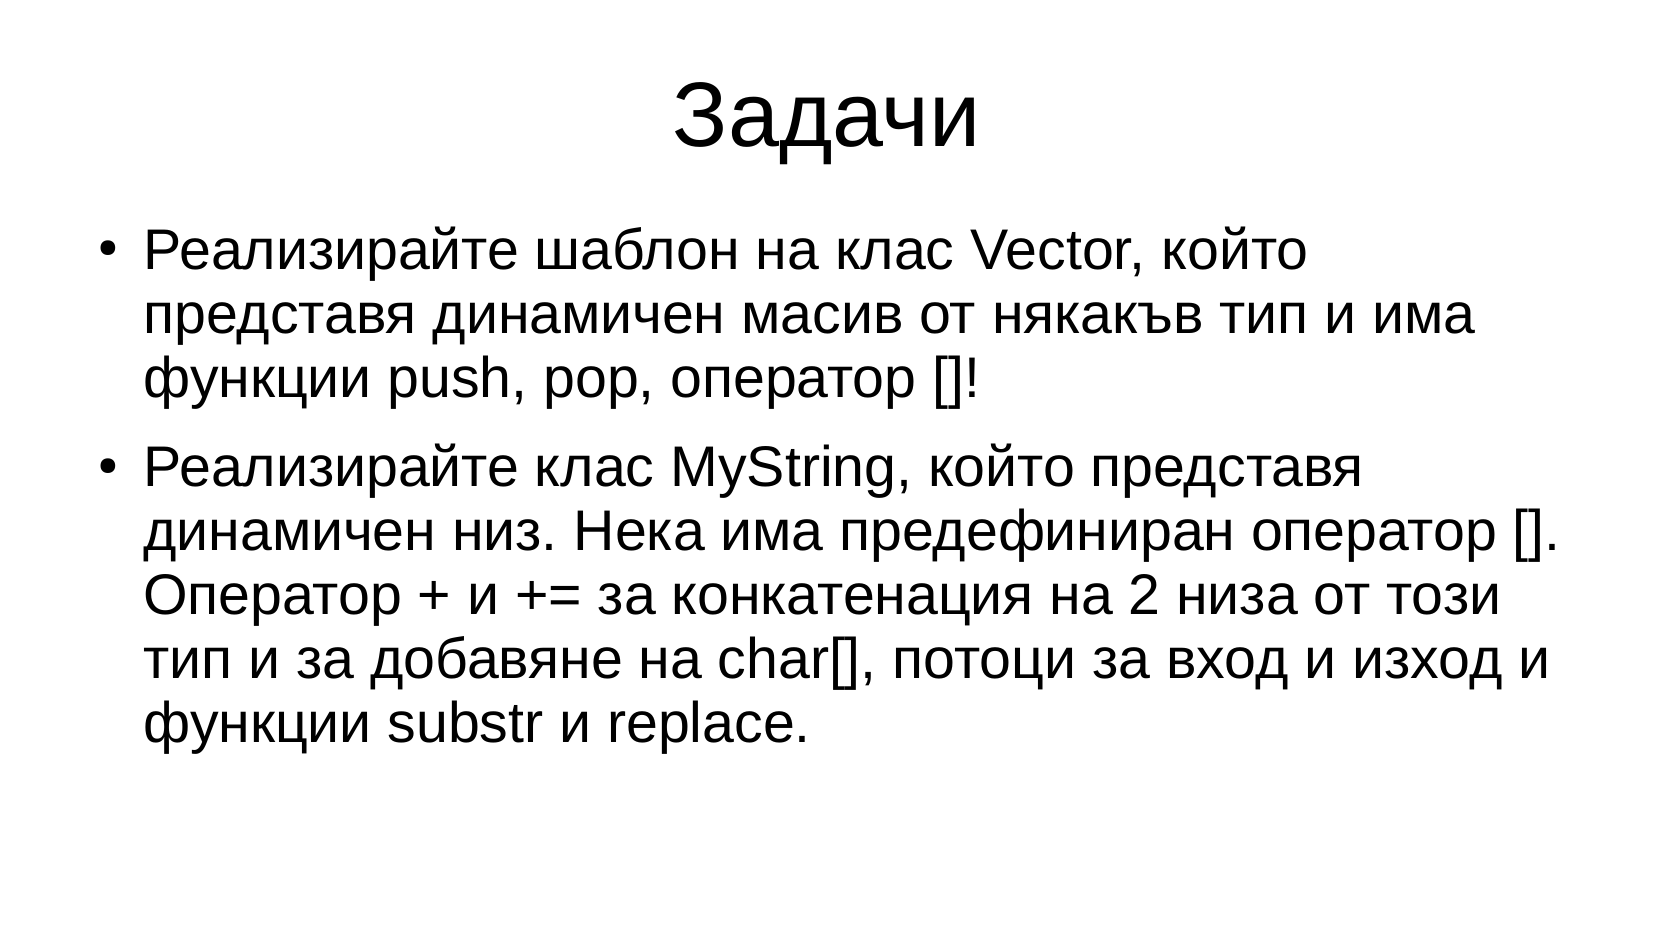

# Задачи
Реализирайте шаблон на клас Vector, който представя динамичен масив от някакъв тип и има функции push, pop, оператор []!
Реализирайте клас MyString, който представя динамичен низ. Нека има предефиниран оператор []. Оператор + и += за конкатенация на 2 низа от този тип и за добавяне на char[], потоци за вход и изход и функции substr и replace.